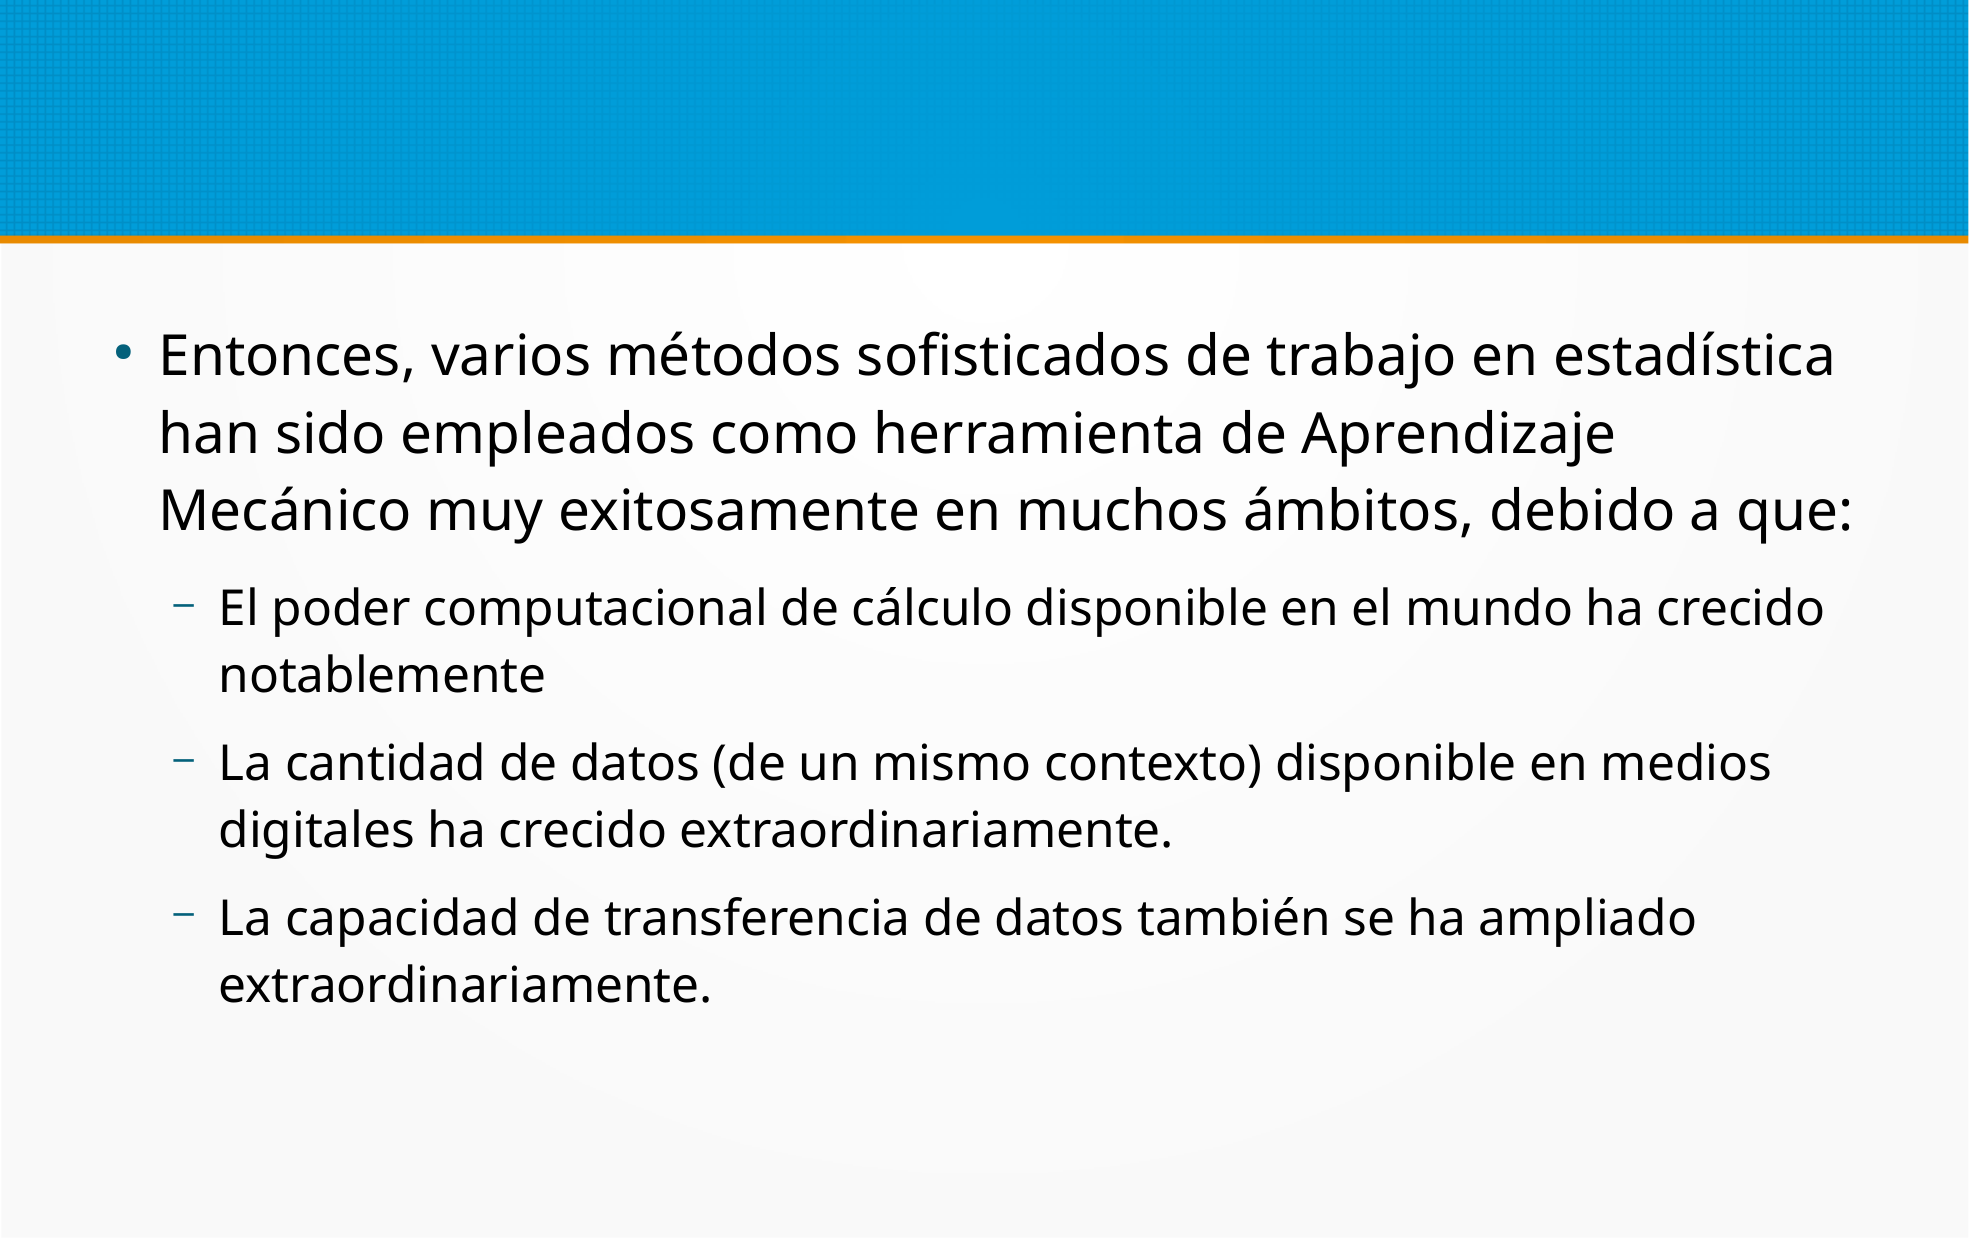

#
Entonces, varios métodos sofisticados de trabajo en estadística han sido empleados como herramienta de Aprendizaje Mecánico muy exitosamente en muchos ámbitos, debido a que:
El poder computacional de cálculo disponible en el mundo ha crecido notablemente
La cantidad de datos (de un mismo contexto) disponible en medios digitales ha crecido extraordinariamente.
La capacidad de transferencia de datos también se ha ampliado extraordinariamente.